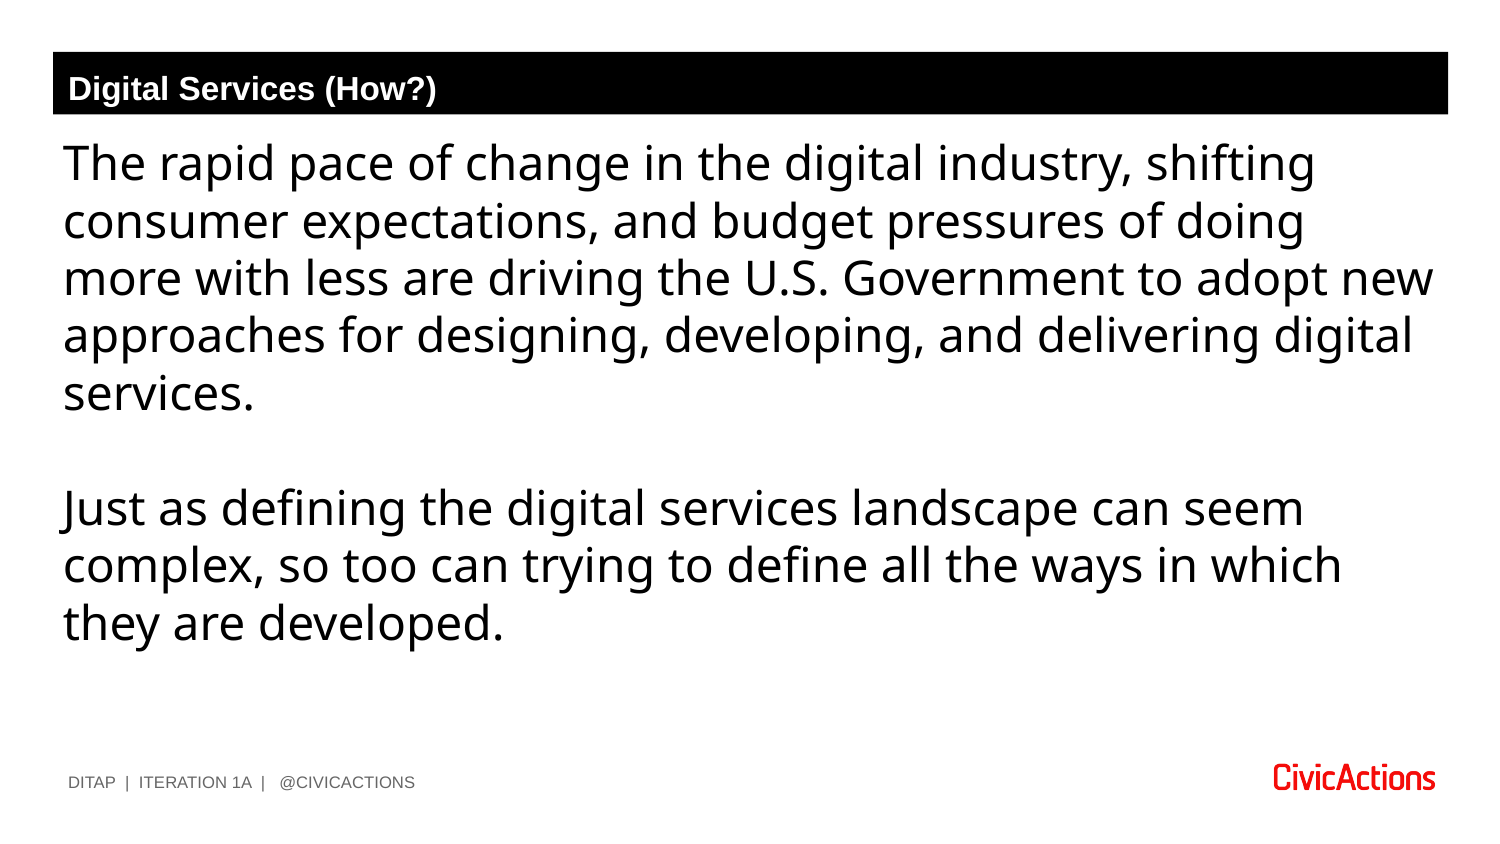

Digital Services (How?)
# The rapid pace of change in the digital industry, shifting consumer expectations, and budget pressures of doing more with less are driving the U.S. Government to adopt new approaches for designing, developing, and delivering digital services.
Just as defining the digital services landscape can seem complex, so too can trying to define all the ways in which they are developed.